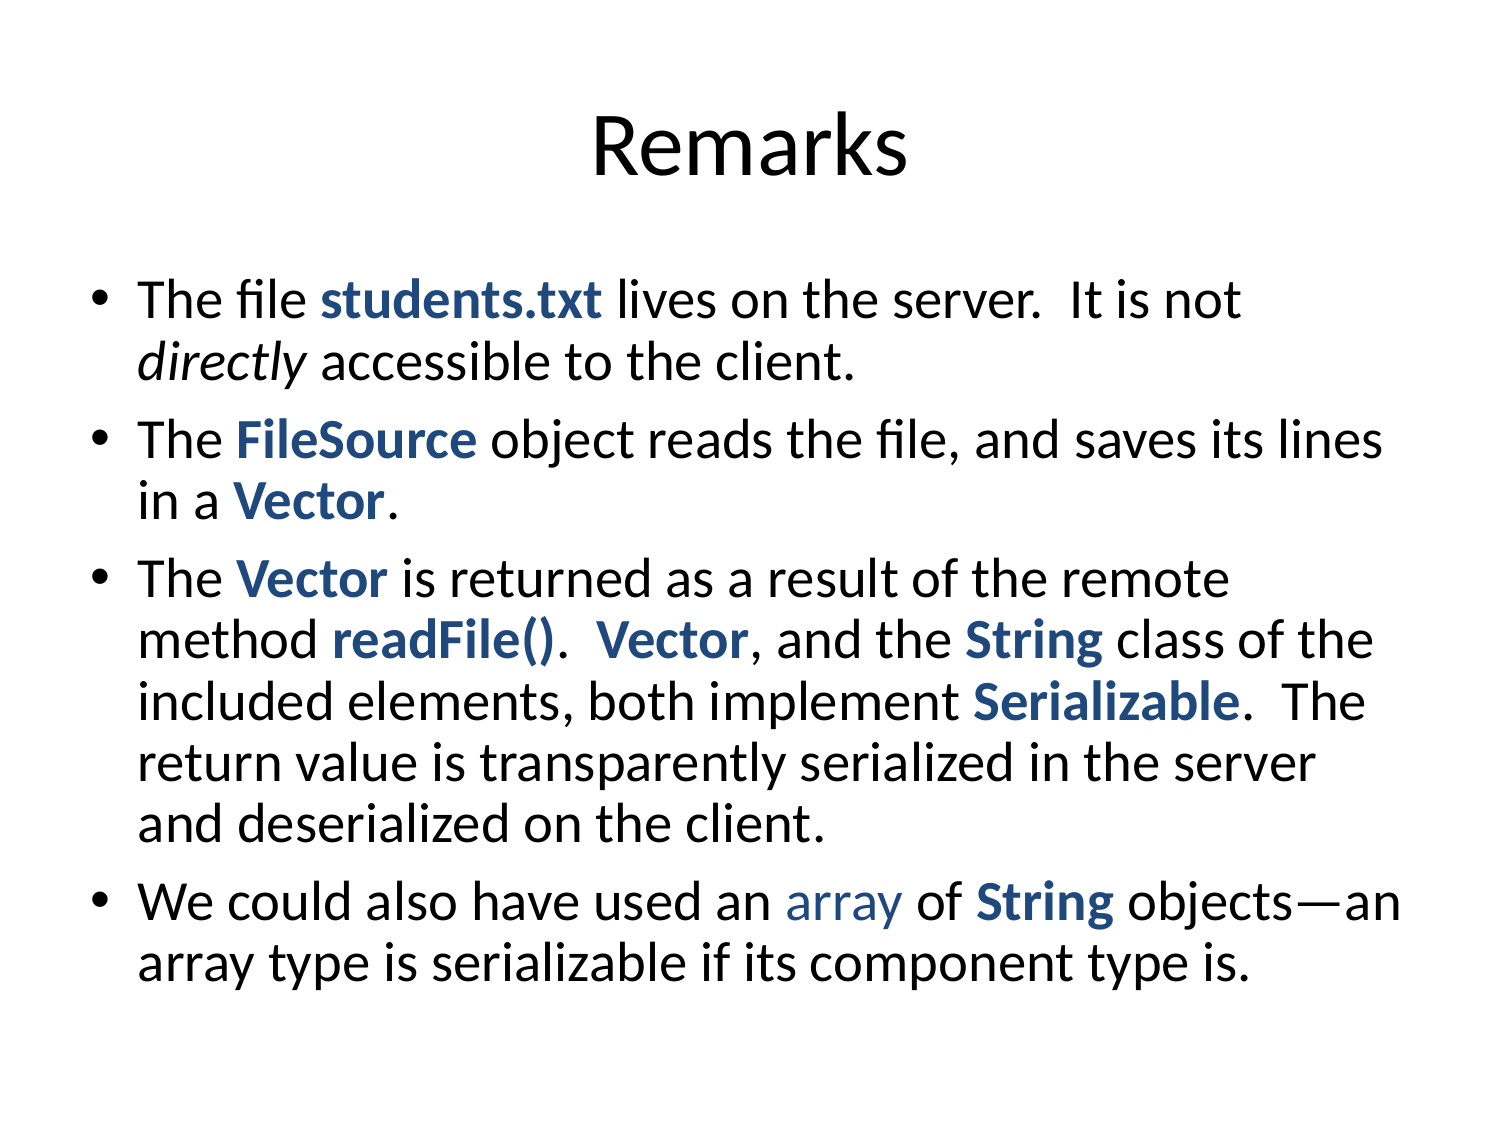

# Remarks
The file students.txt lives on the server. It is not directly accessible to the client.
The FileSource object reads the file, and saves its lines in a Vector.
The Vector is returned as a result of the remote method readFile(). Vector, and the String class of the included elements, both implement Serializable. The return value is transparently serialized in the server and deserialized on the client.
We could also have used an array of String objects—an array type is serializable if its component type is.